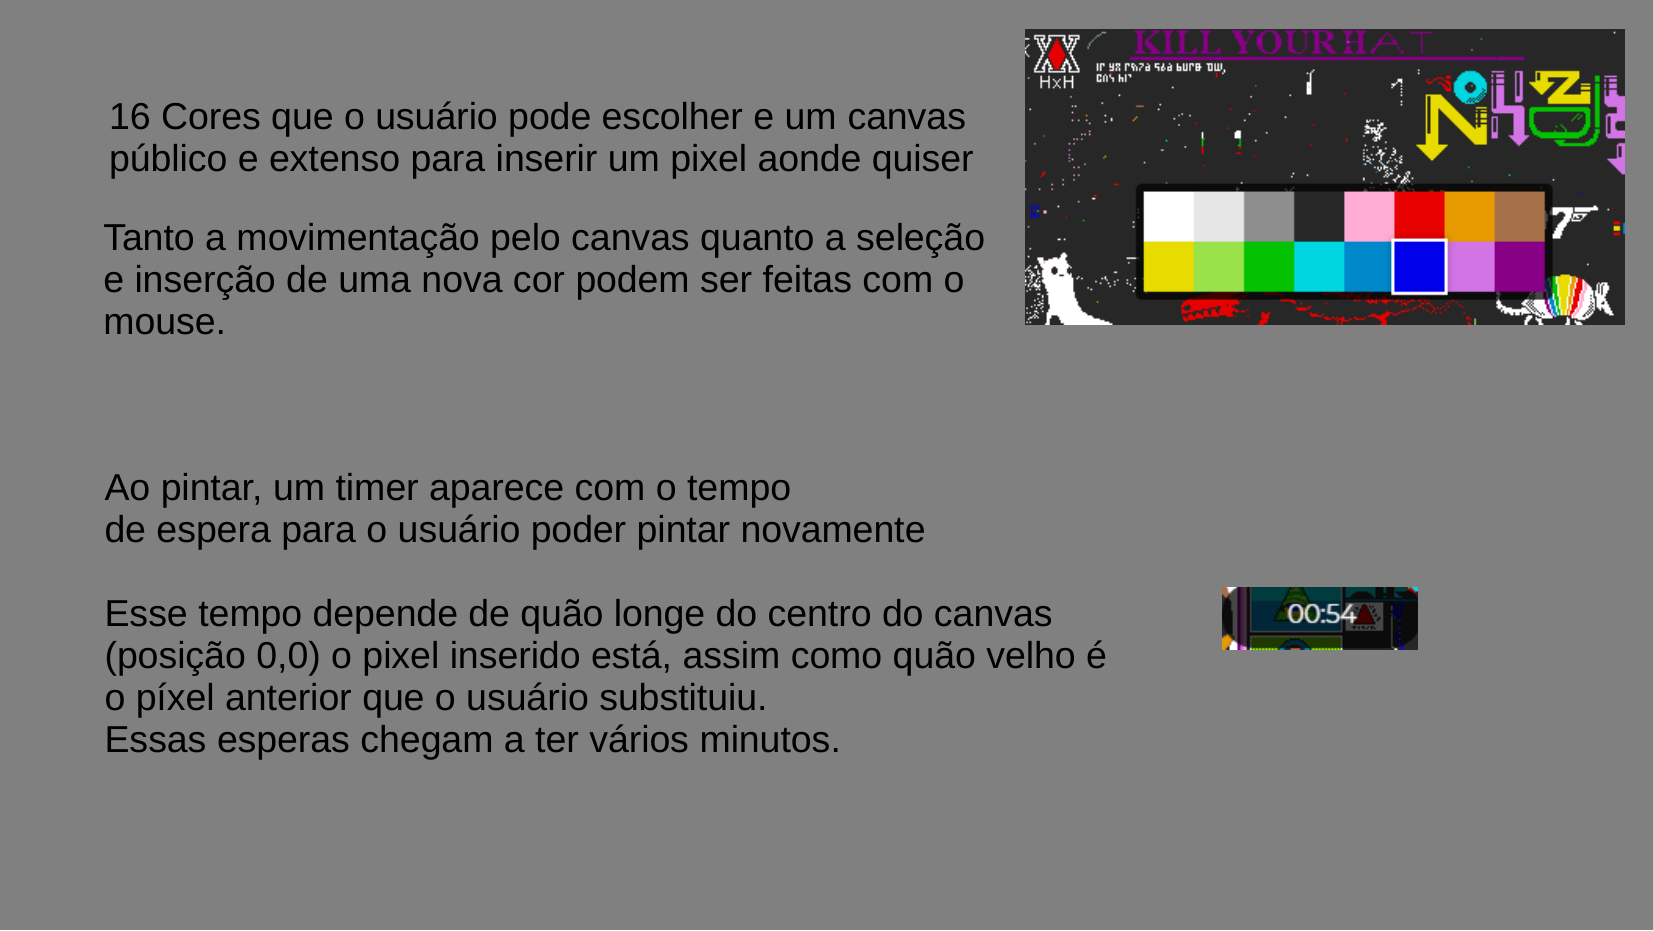

16 Cores que o usuário pode escolher e um canvas
público e extenso para inserir um pixel aonde quiser
Tanto a movimentação pelo canvas quanto a seleção
e inserção de uma nova cor podem ser feitas com o
mouse.
Ao pintar, um timer aparece com o tempo
de espera para o usuário poder pintar novamente
Esse tempo depende de quão longe do centro do canvas
(posição 0,0) o pixel inserido está, assim como quão velho é
o píxel anterior que o usuário substituiu.
Essas esperas chegam a ter vários minutos.